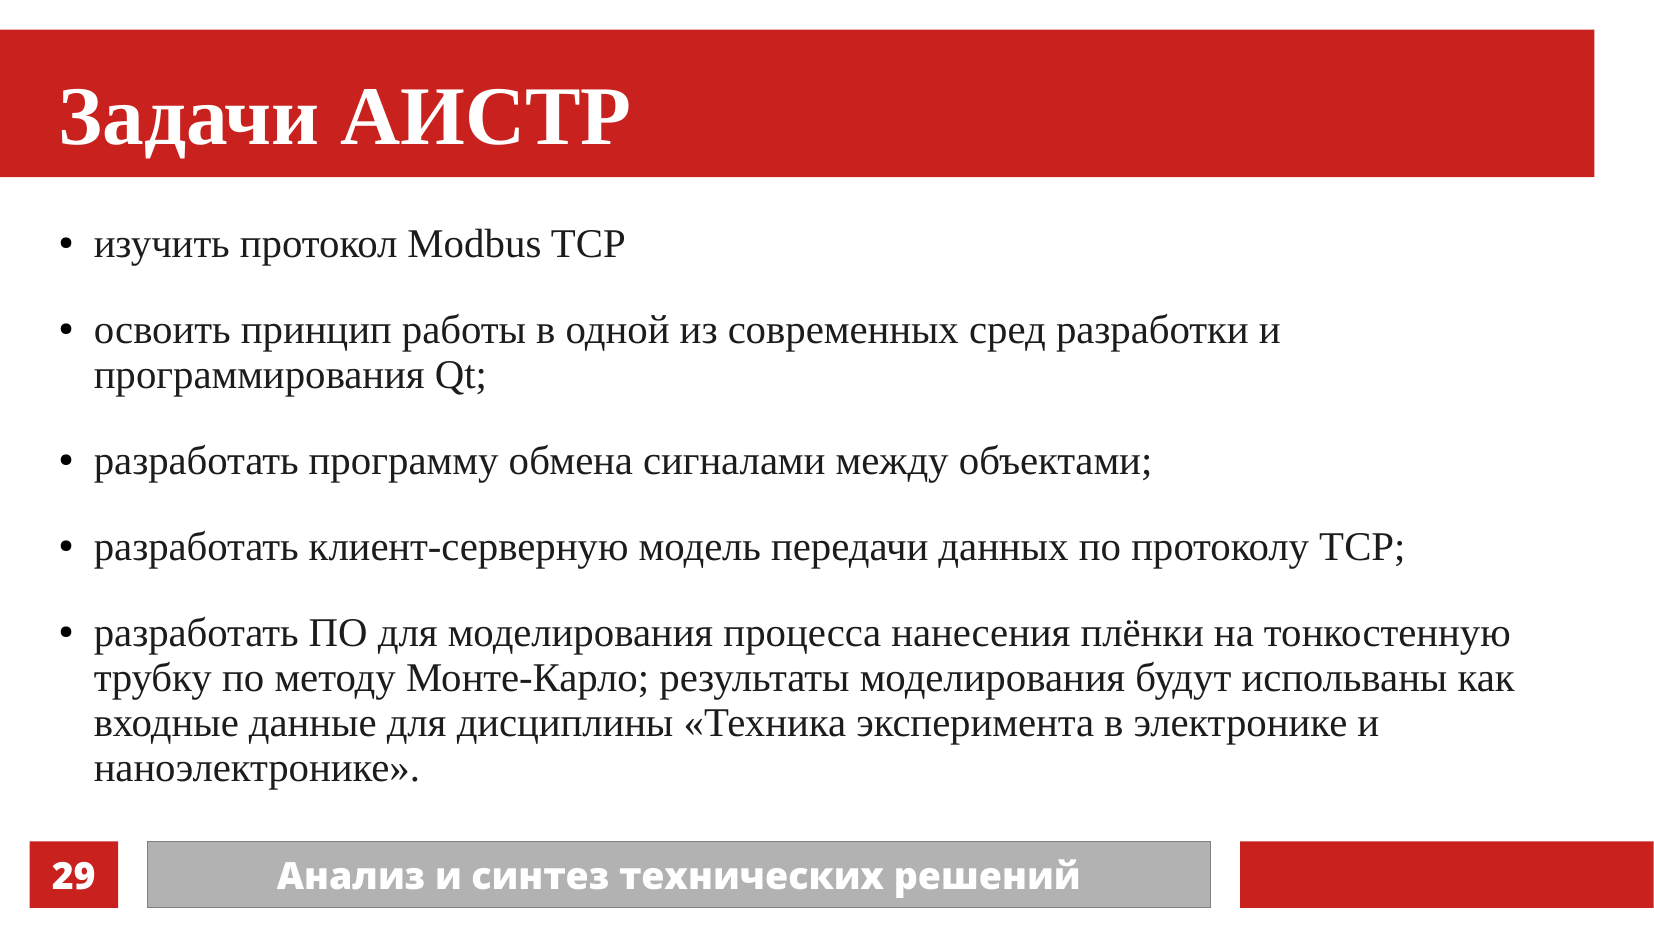

# Задачи АИСТР
изучить протокол Modbus TCP
освоить принцип работы в одной из современных сред разработки и программирования Qt;
разработать программу обмена сигналами между объектами;
разработать клиент-серверную модель передачи данных по протоколу TCP;
разработать ПО для моделирования процесса нанесения плёнки на тонкостенную трубку по методу Монте-Карло; результаты моделирования будут испольваны как входные данные для дисциплины «Техника эксперимента в электронике и наноэлектронике».
29
Анализ и синтез технических решений